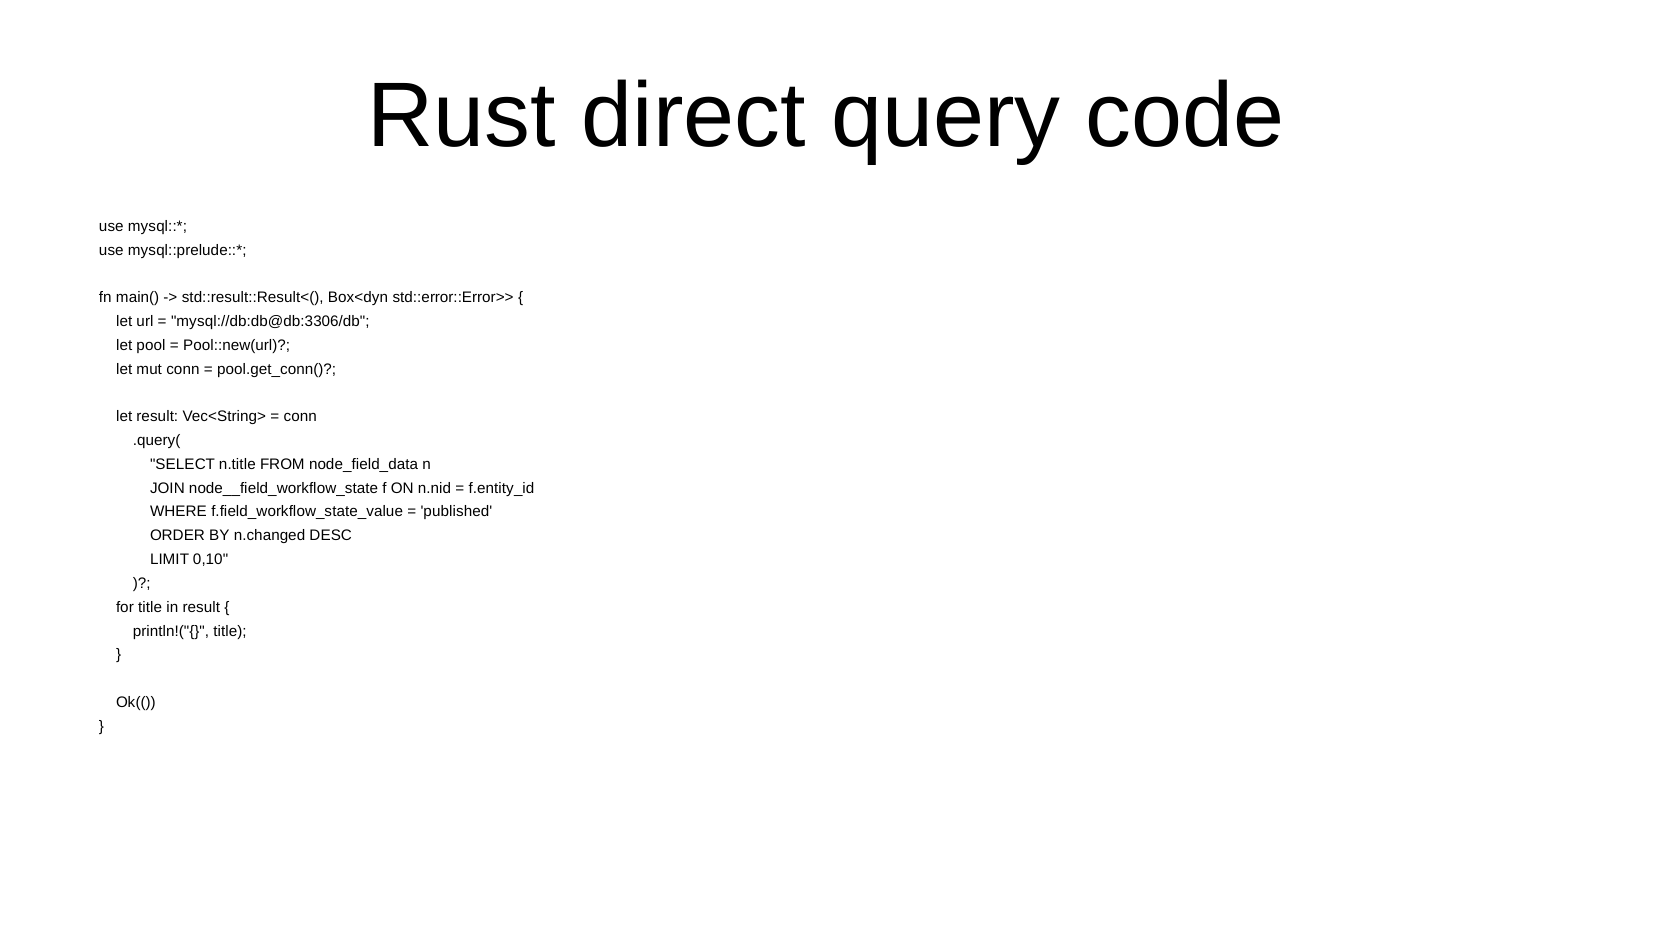

# Rust direct query code
use mysql::*;
use mysql::prelude::*;
fn main() -> std::result::Result<(), Box<dyn std::error::Error>> {
 let url = "mysql://db:db@db:3306/db";
 let pool = Pool::new(url)?;
 let mut conn = pool.get_conn()?;
 let result: Vec<String> = conn
 .query(
 "SELECT n.title FROM node_field_data n
 JOIN node__field_workflow_state f ON n.nid = f.entity_id
 WHERE f.field_workflow_state_value = 'published'
 ORDER BY n.changed DESC
 LIMIT 0,10"
 )?;
 for title in result {
 println!("{}", title);
 }
 Ok(())
}